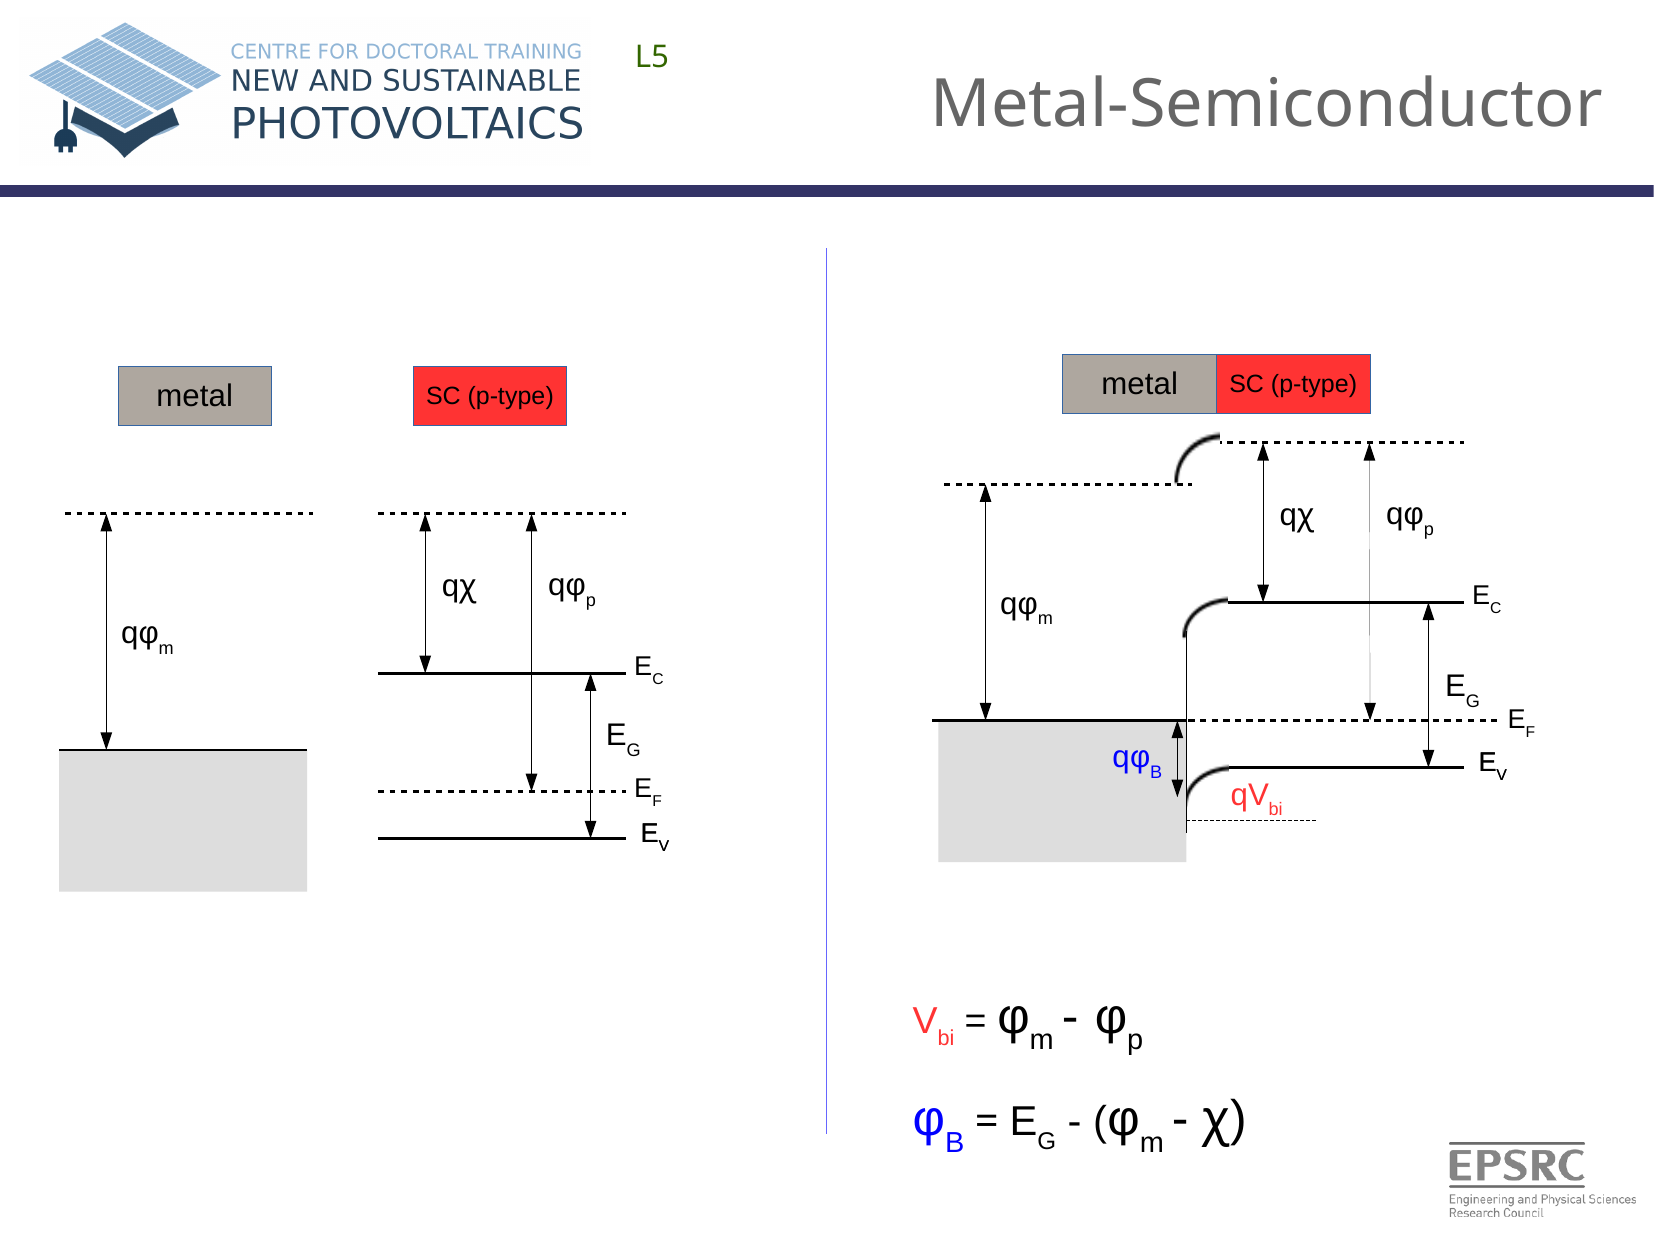

L5
Metal-Semiconductor
metal
SC (p-type)
metal
SC (p-type)
qχ
qφm
qφp
qχ
qφp
EC
qφm
EC
EG
EF
EG
qφB
EV
EV
EF
qVbi
EV
EV
Vbi = φm - φp
φB = EG - (φm - χ)